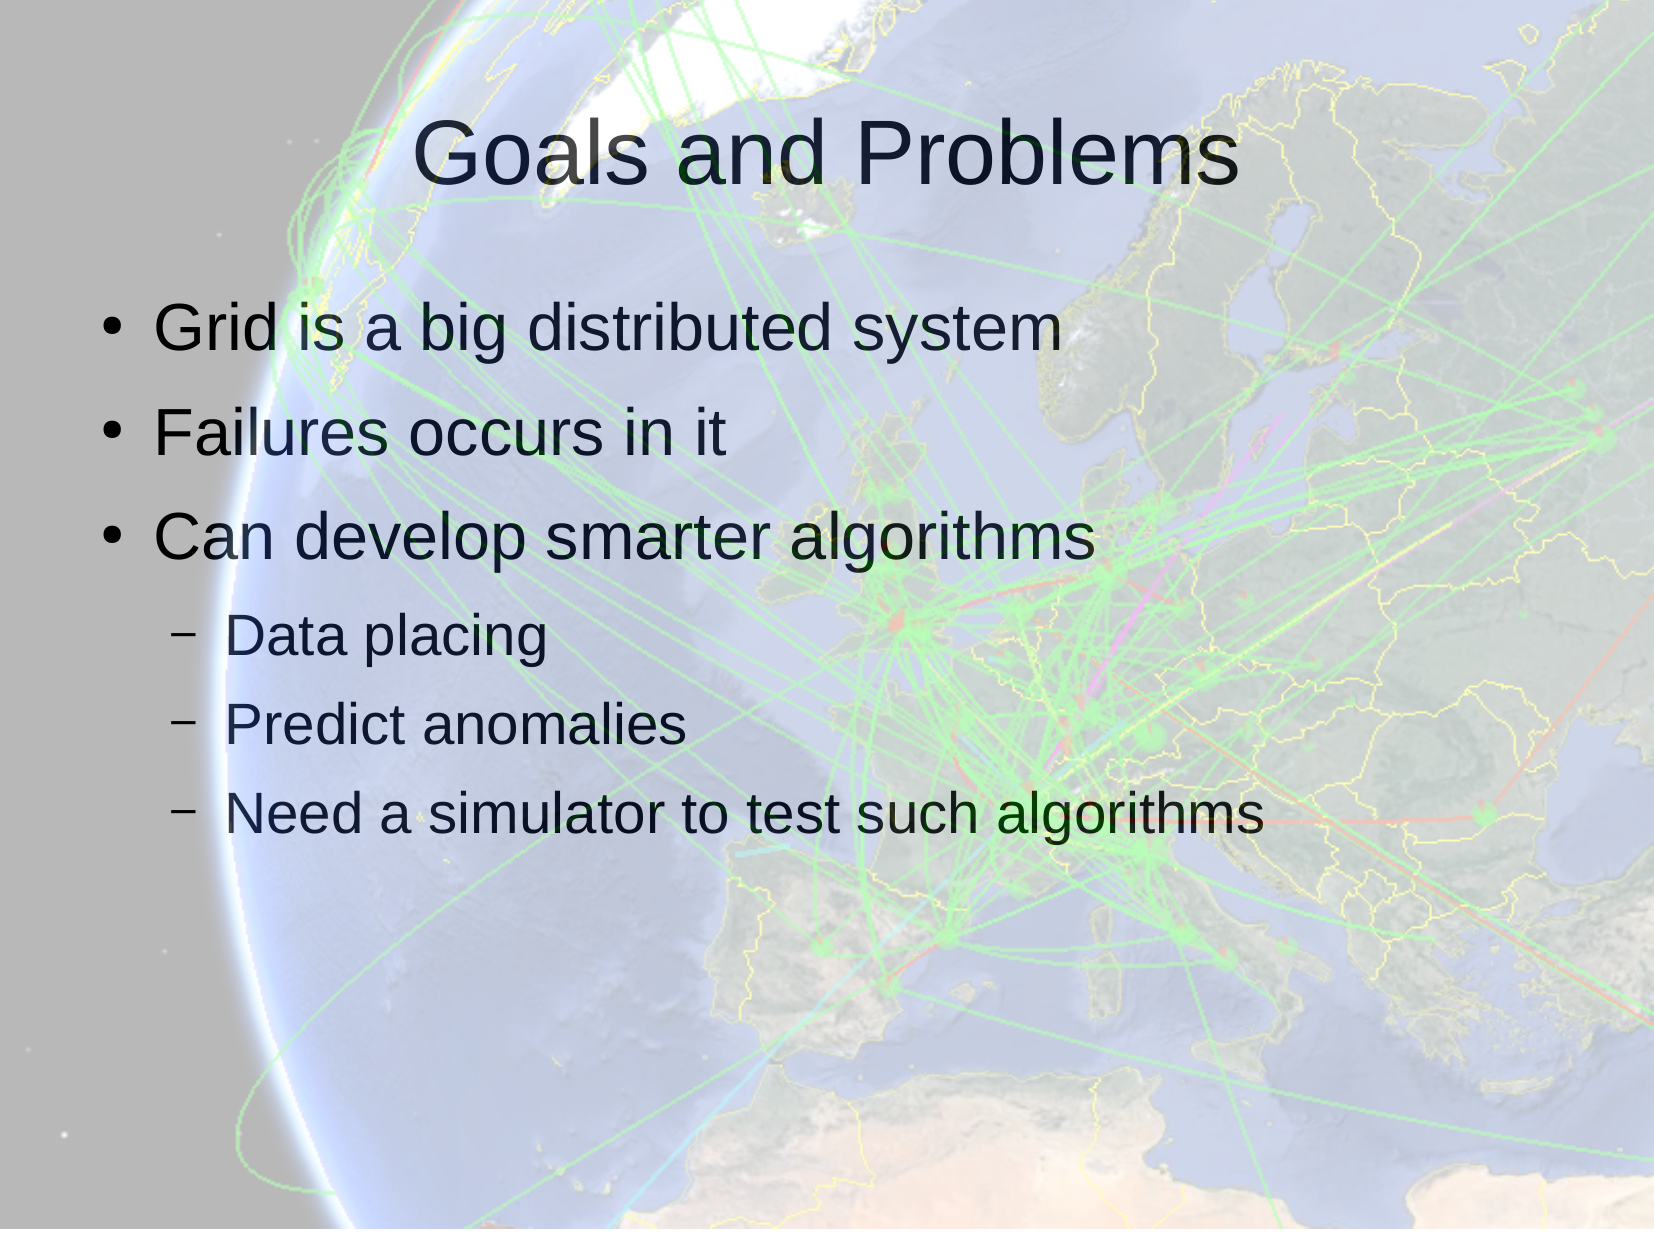

# Goals and Problems
Grid is a big distributed system
Failures occurs in it
Can develop smarter algorithms
Data placing
Predict anomalies
Need a simulator to test such algorithms